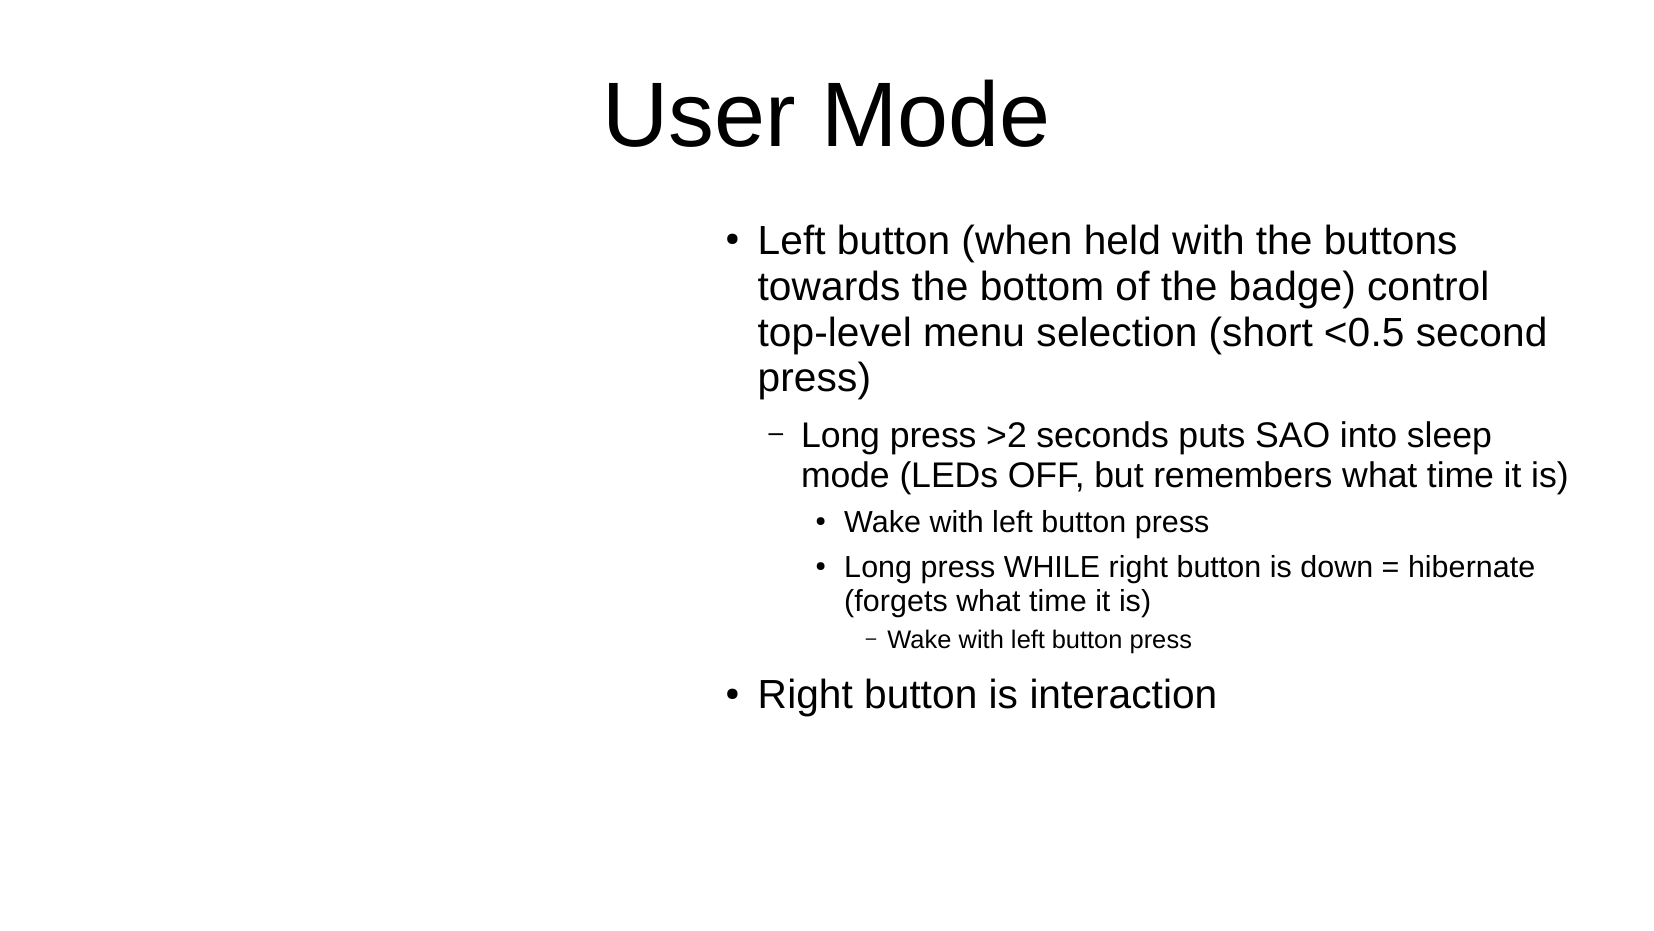

# User Mode
Left button (when held with the buttons towards the bottom of the badge) control top-level menu selection (short <0.5 second press)
Long press >2 seconds puts SAO into sleep mode (LEDs OFF, but remembers what time it is)
Wake with left button press
Long press WHILE right button is down = hibernate (forgets what time it is)
Wake with left button press
Right button is interaction